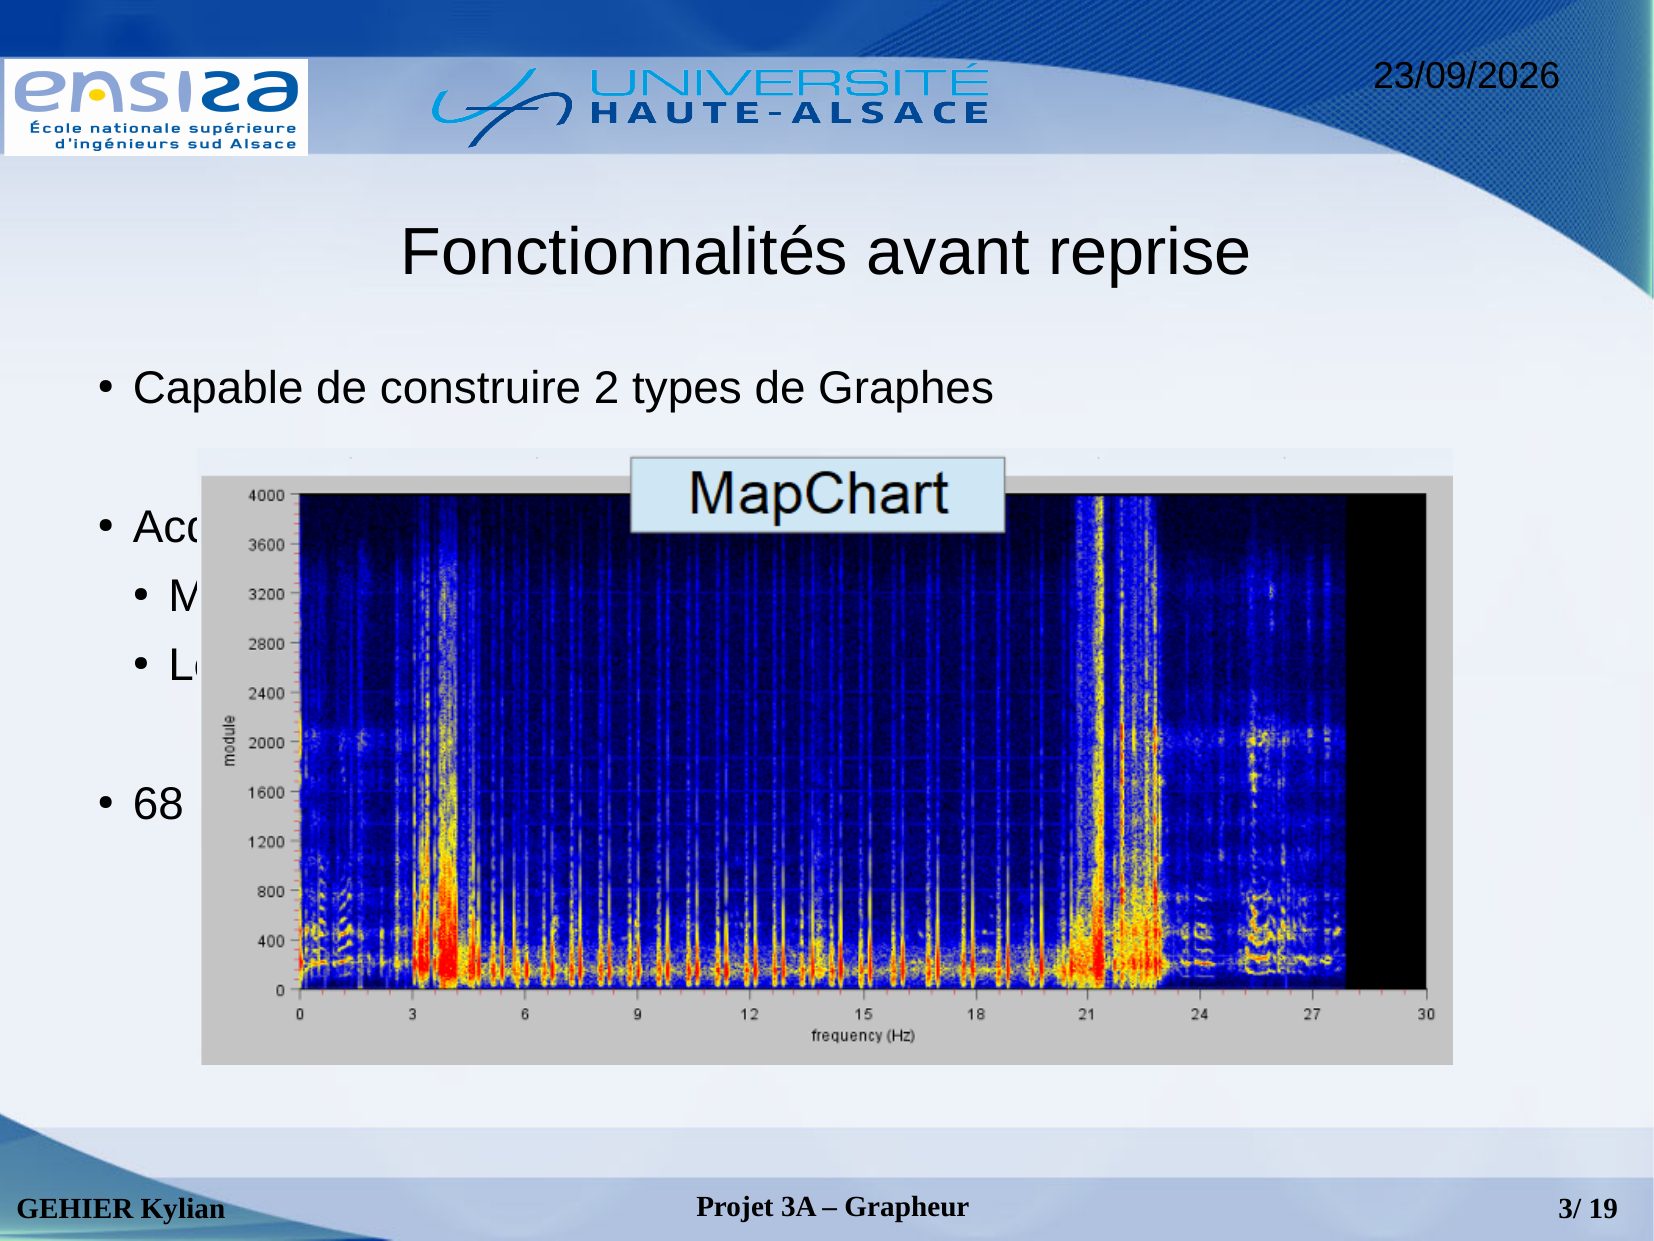

# Fonctionnalités avant reprise
Capable de construire 2 types de Graphes
Acquisition de données réelle/simulée
MicroRecorder
Lecture de fichiers Audio
68 classes / Non-documenté
3